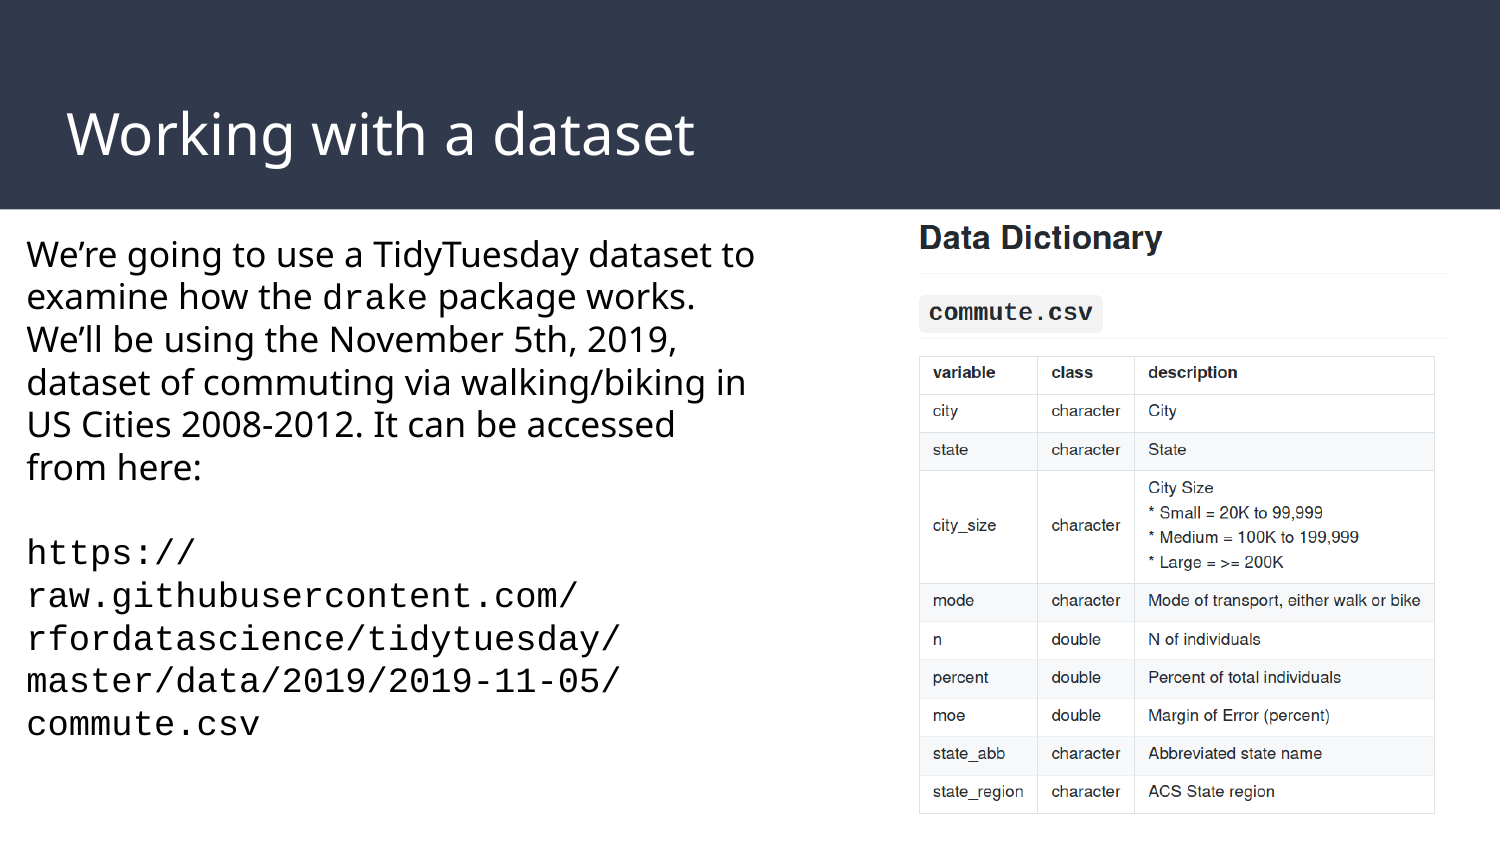

# Working with a dataset
We’re going to use a TidyTuesday dataset to examine how the drake package works. We’ll be using the November 5th, 2019, dataset of commuting via walking/biking in US Cities 2008-2012. It can be accessed from here:
https://raw.githubusercontent.com/rfordatascience/tidytuesday/master/data/2019/2019-11-05/commute.csv